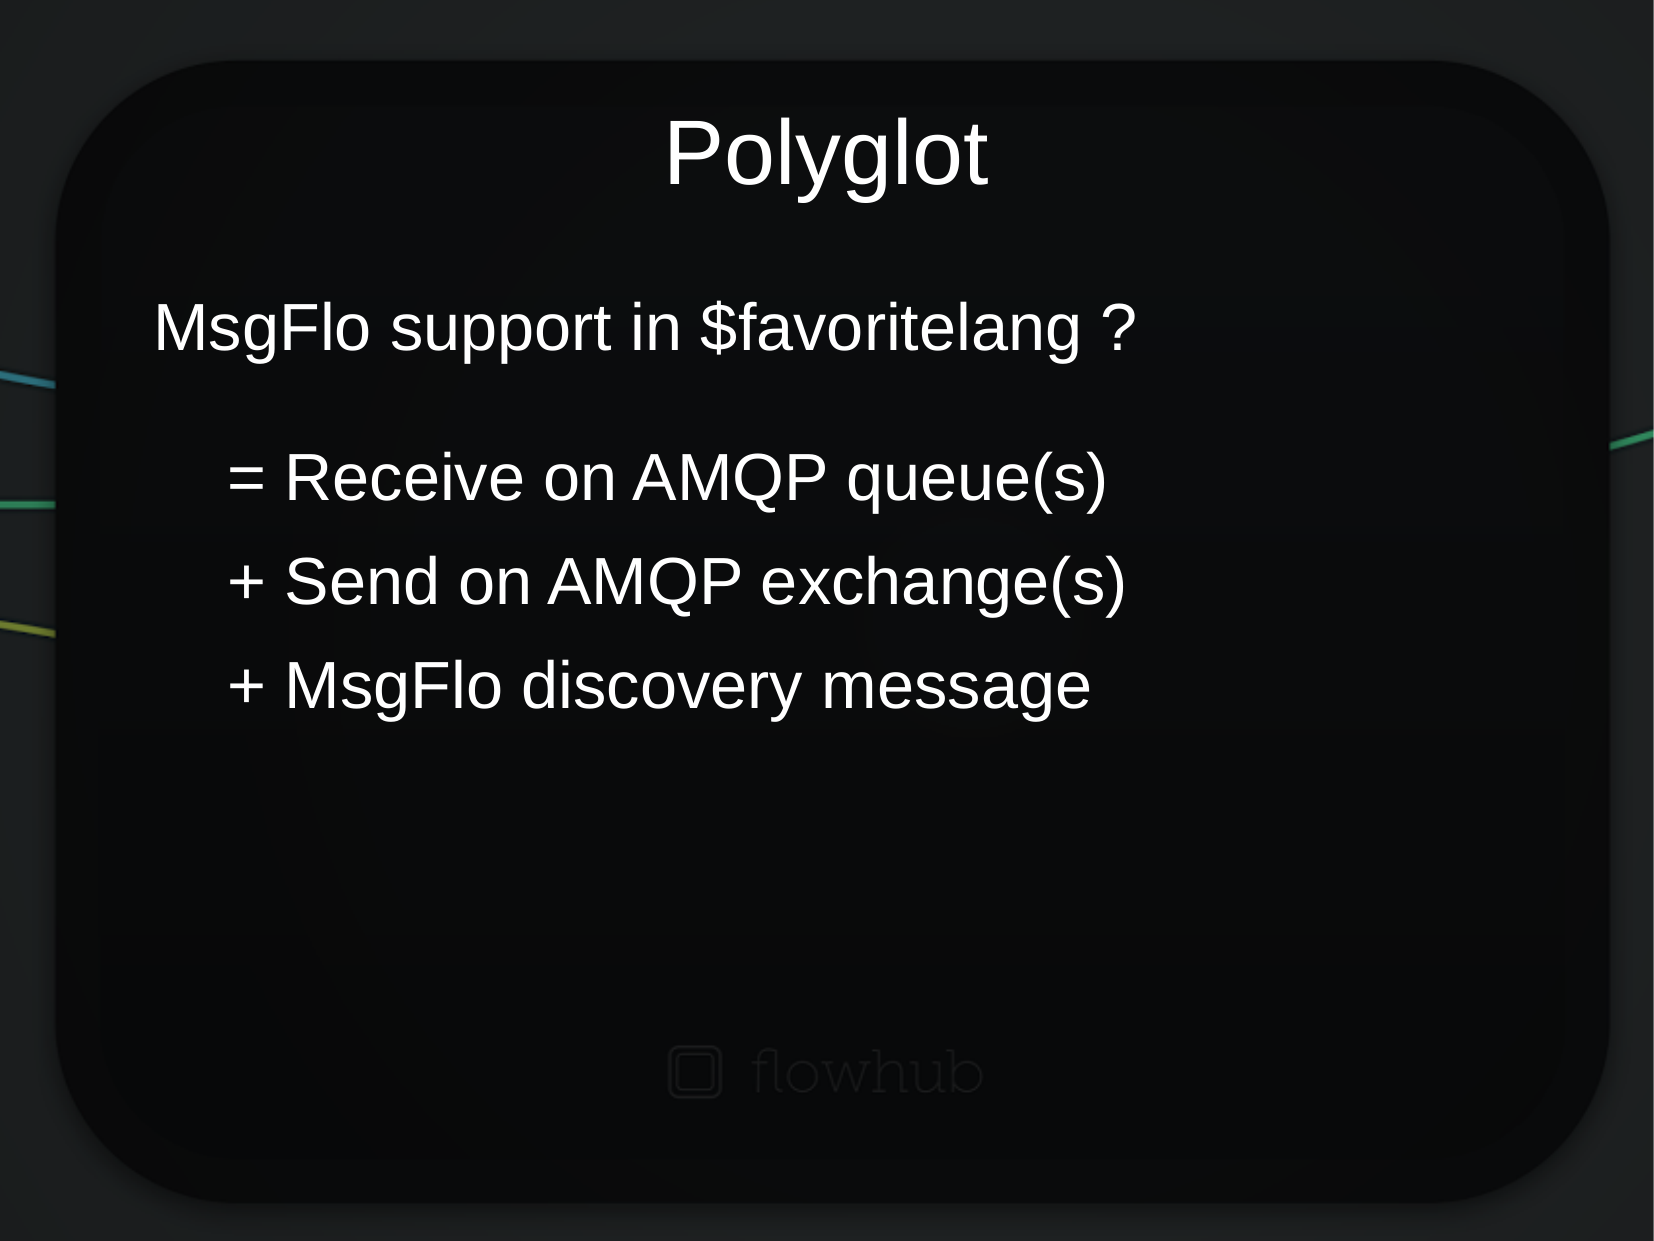

# Polyglot
MsgFlo support in $favoritelang ?
 = Receive on AMQP queue(s)
 + Send on AMQP exchange(s)
 + MsgFlo discovery message